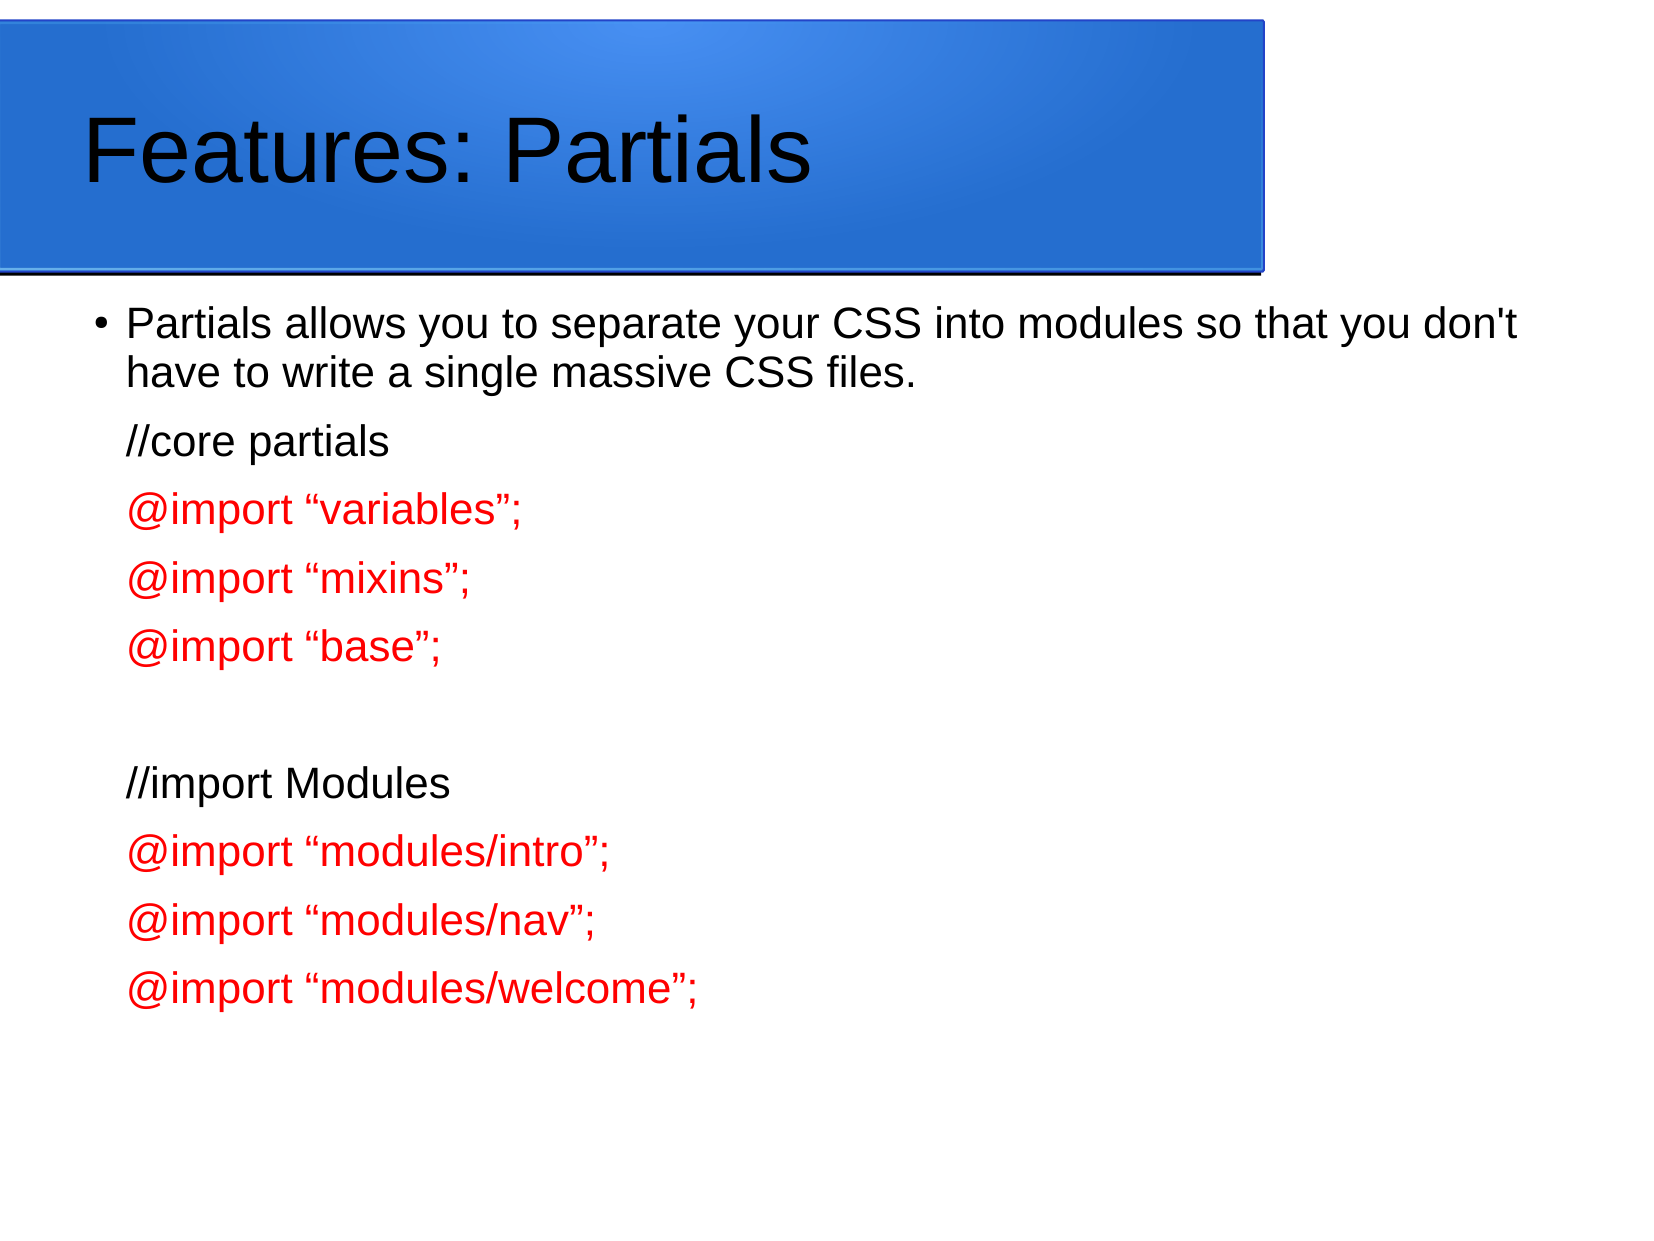

# Features: Partials
Partials allows you to separate your CSS into modules so that you don't have to write a single massive CSS files.
//core partials
@import “variables”;
@import “mixins”;
@import “base”;
//import Modules
@import “modules/intro”;
@import “modules/nav”;
@import “modules/welcome”;